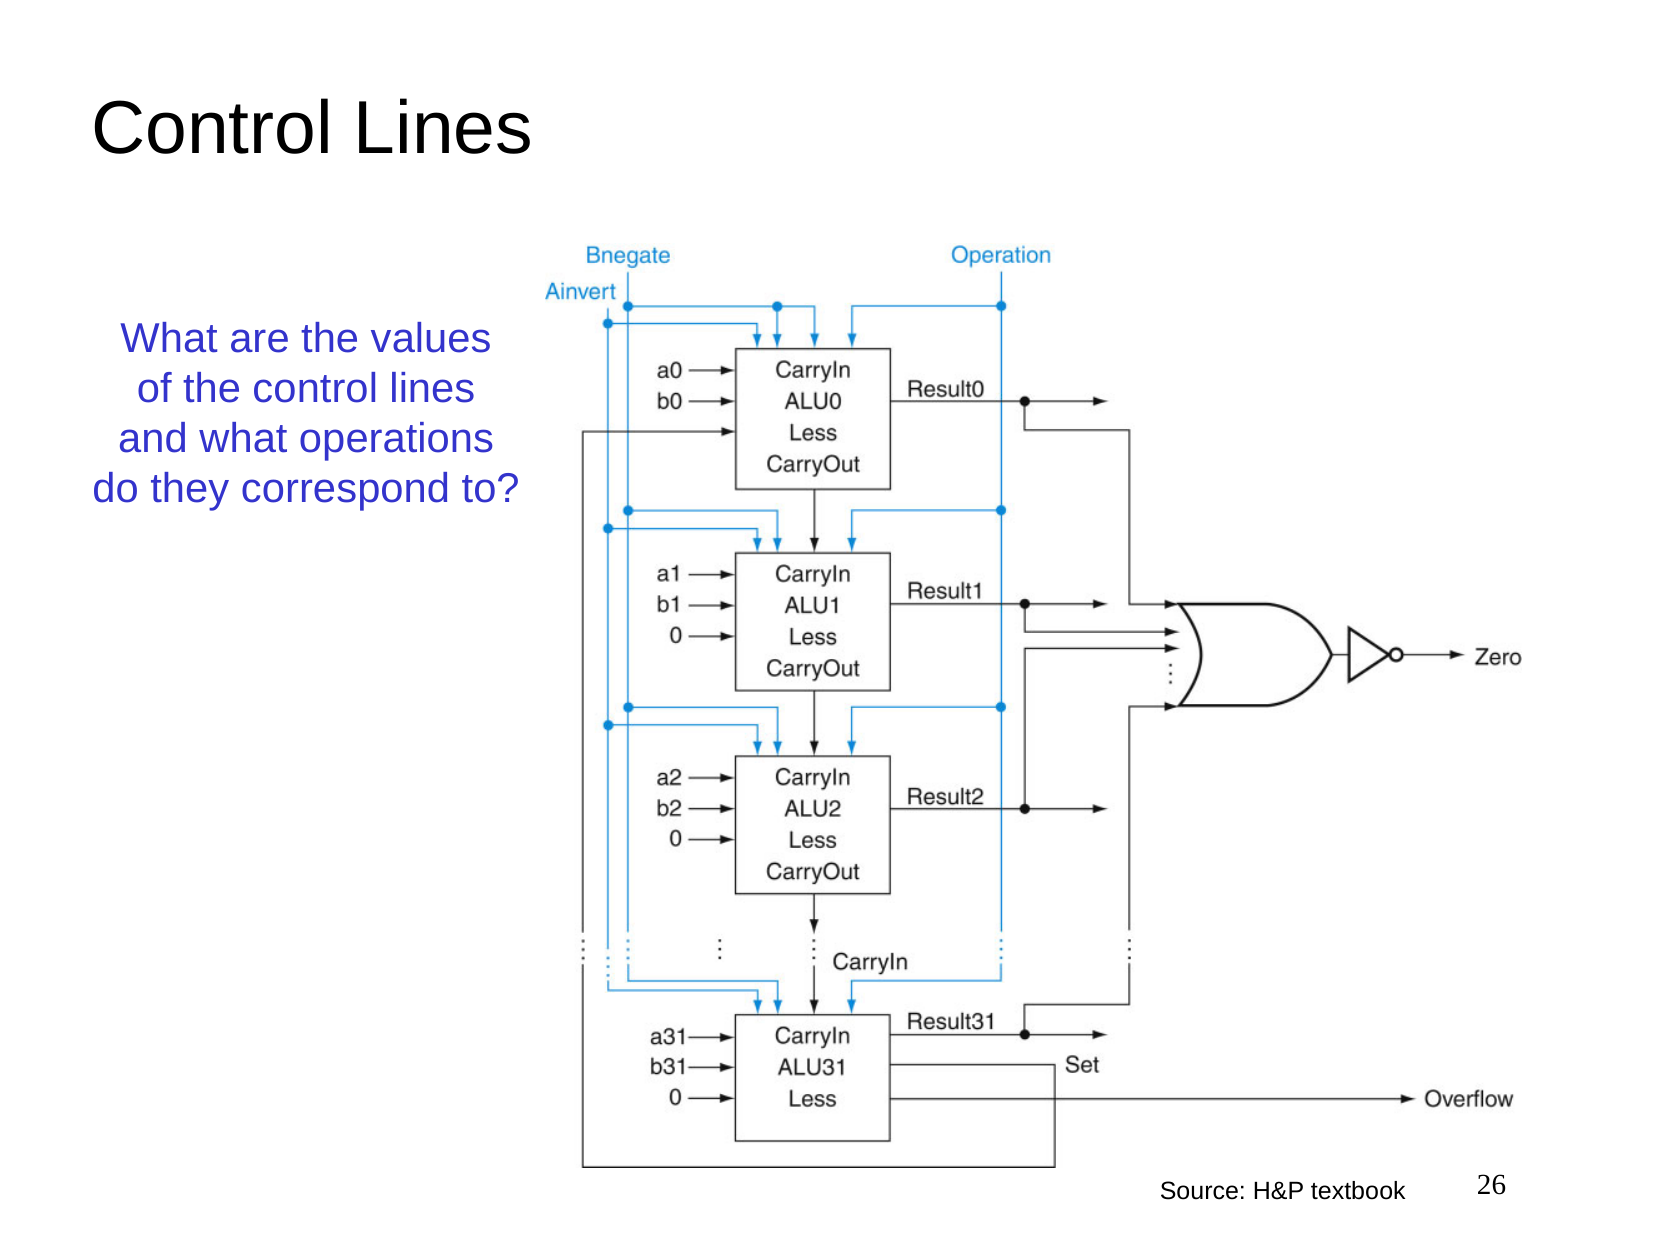

Control Lines
What are the values
of the control lines
and what operations
do they correspond to?
Source: H&P textbook